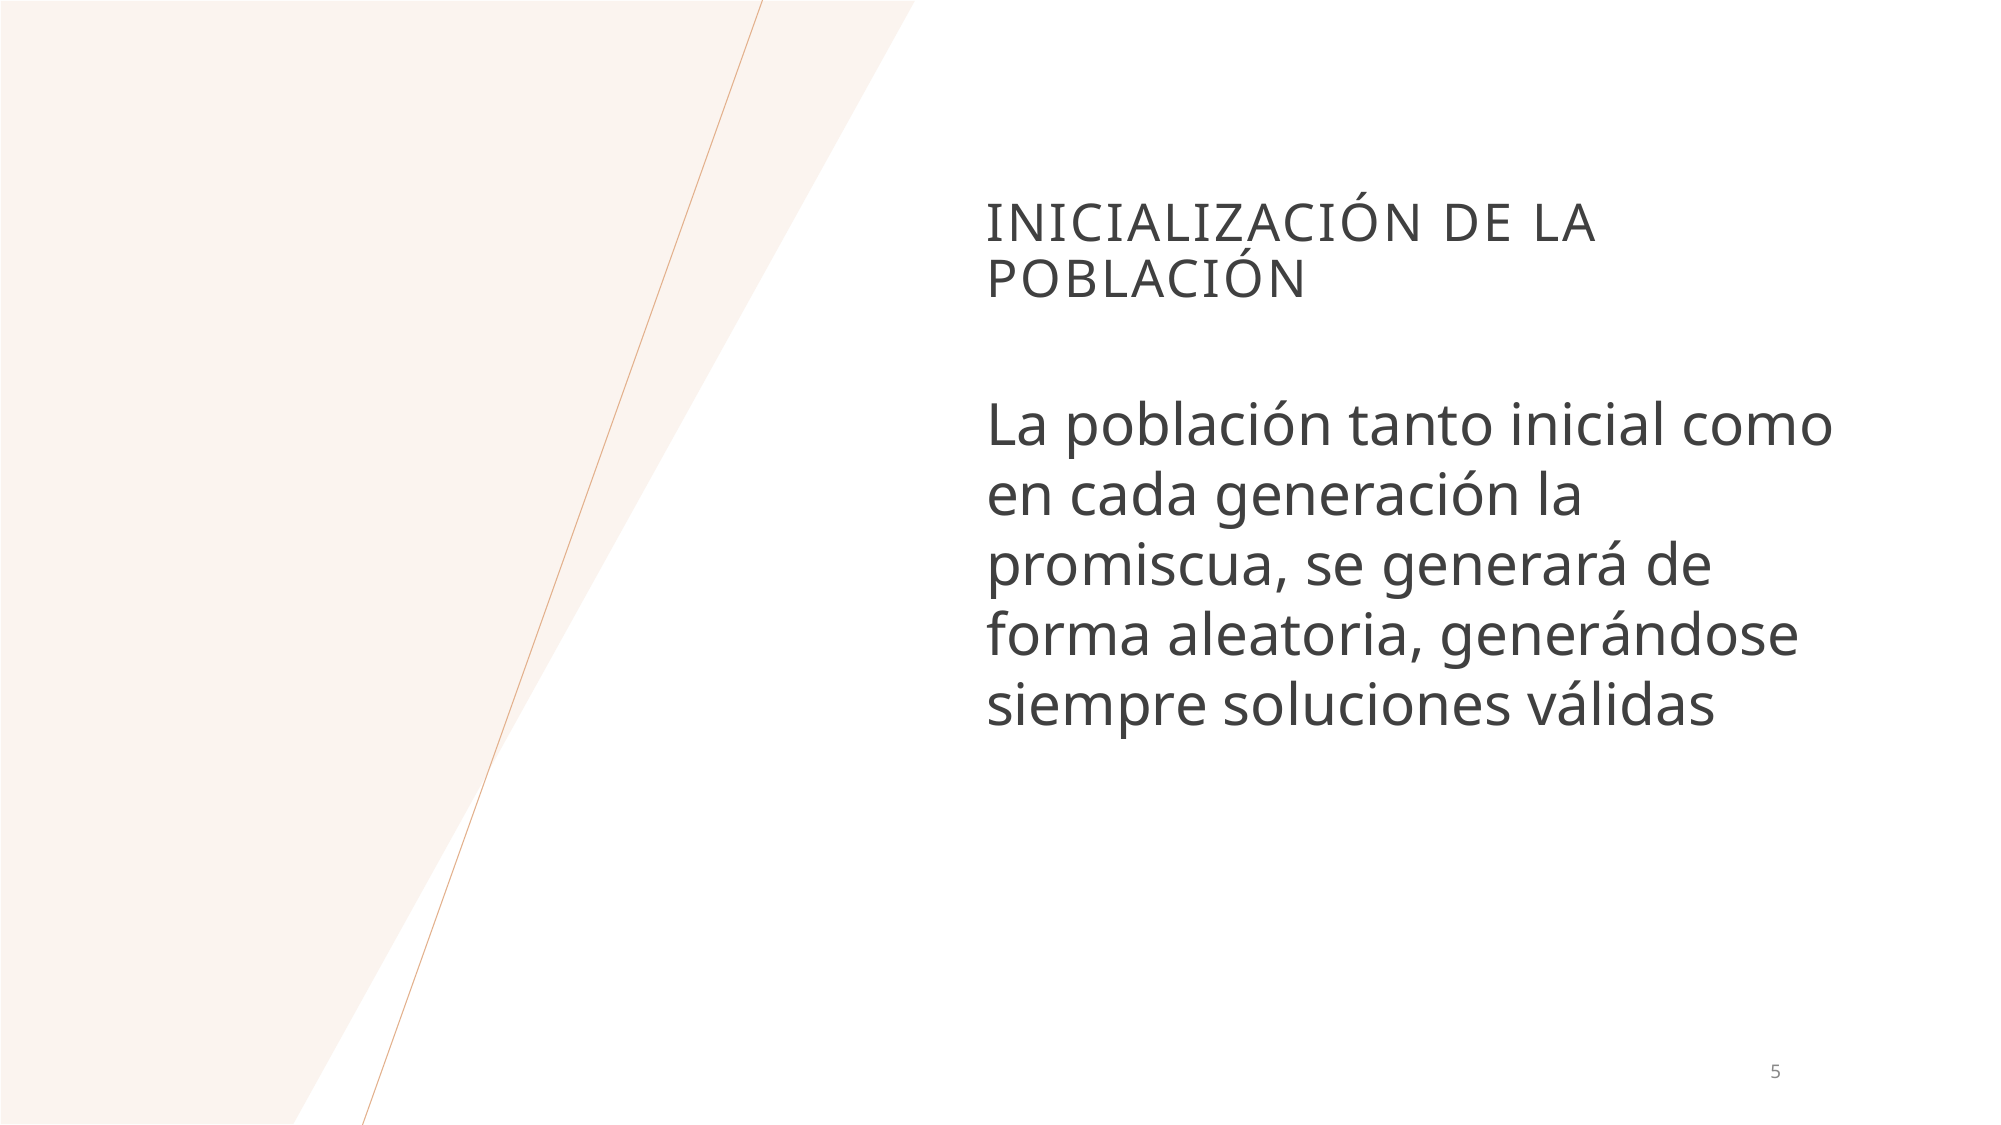

# Inicialización de la población
La población tanto inicial como en cada generación la promiscua, se generará de forma aleatoria, generándose siempre soluciones válidas